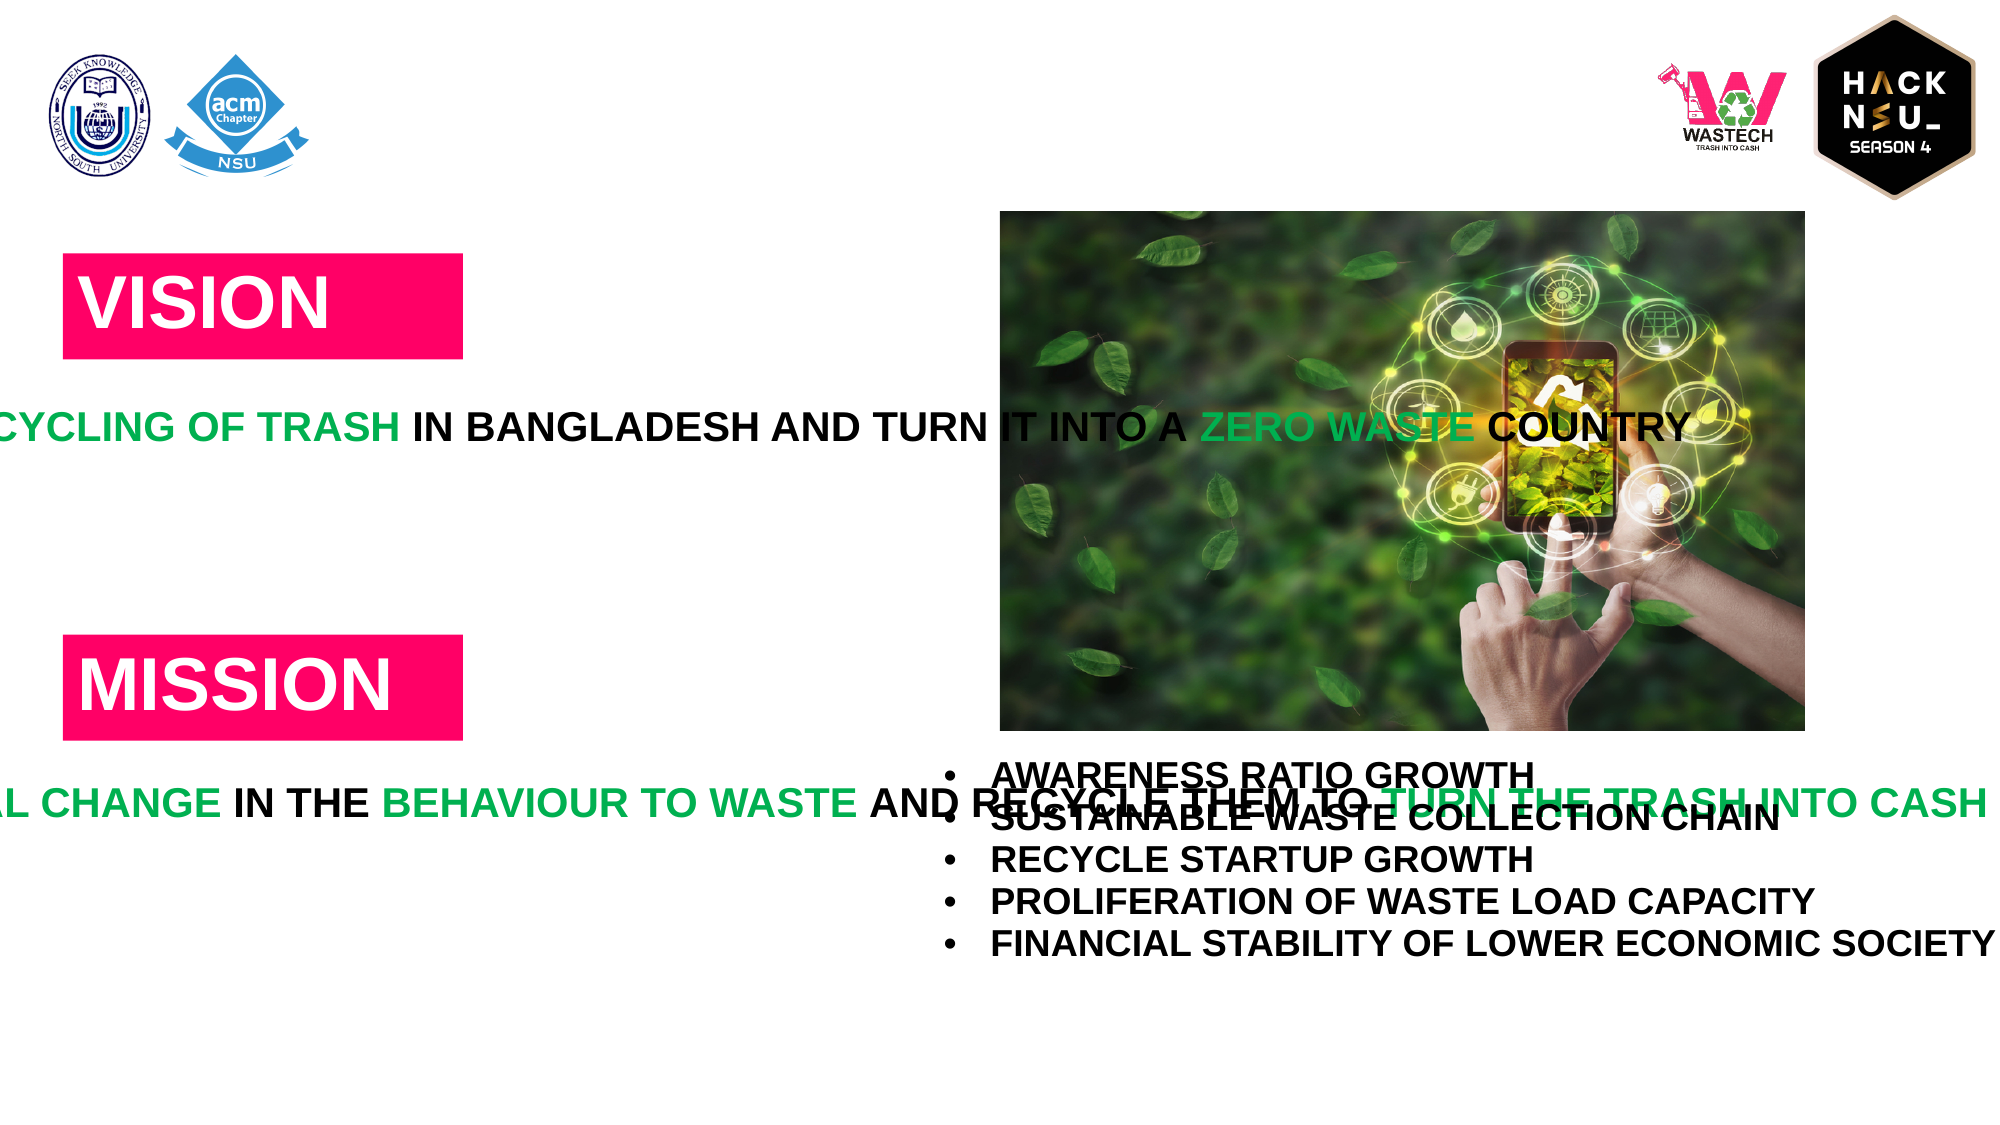

VISION
OUR VISION IS TO ENSURE 100% RECYCLING OF TRASH IN BANGLADESH AND TURN IT INTO A ZERO WASTE COUNTRY
MISSION
AWARENESS RATIO GROWTH
SUSTAINABLE WASTE COLLECTION CHAIN
RECYCLE STARTUP GROWTH
PROLIFERATION OF WASTE LOAD CAPACITY
FINANCIAL STABILITY OF LOWER ECONOMIC SOCIETY
OUR MISSION IS TO BRING POSITIVE PSYCHOLOGICAL CHANGE IN THE BEHAVIOUR TO WASTE AND RECYCLE THEM TO TURN THE TRASH INTO CASH